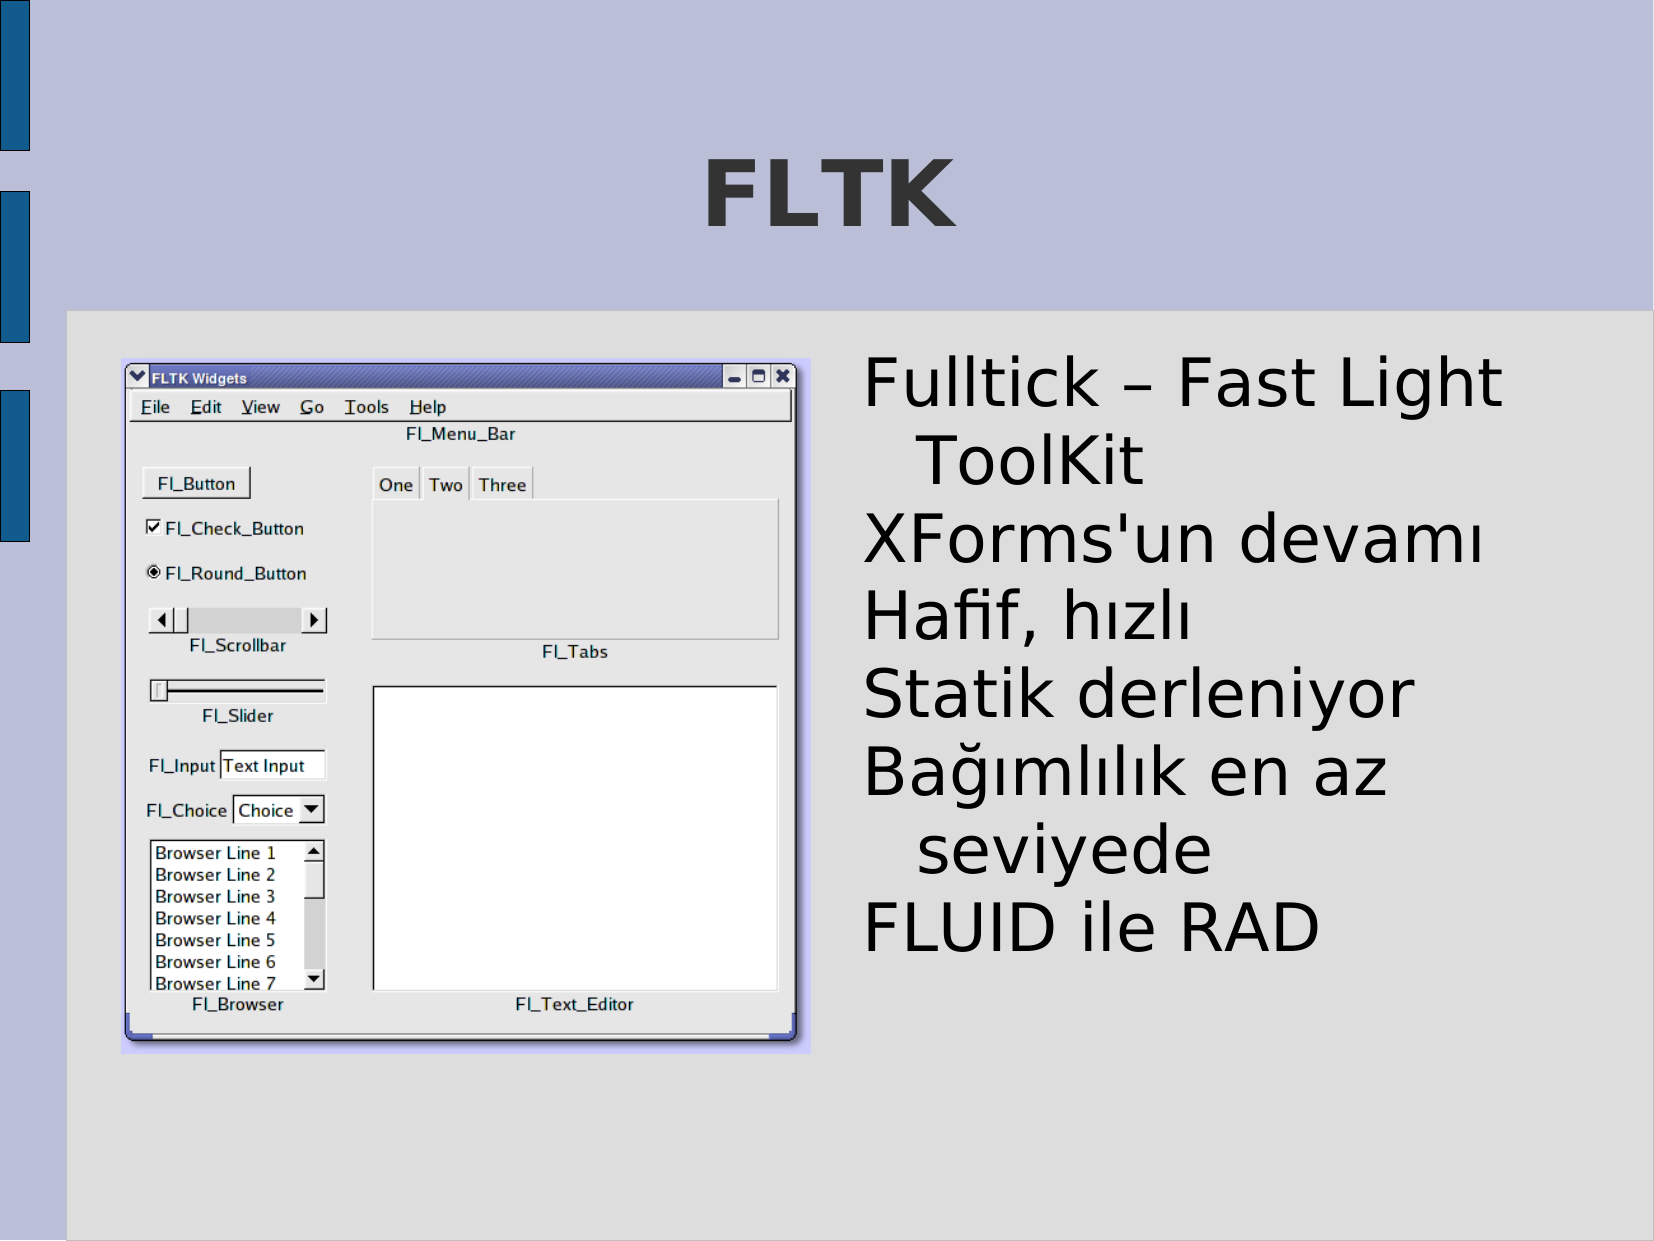

# FLTK
Fulltick – Fast Light ToolKit
XForms'un devamı
Hafif, hızlı
Statik derleniyor
Bağımlılık en az seviyede
FLUID ile RAD